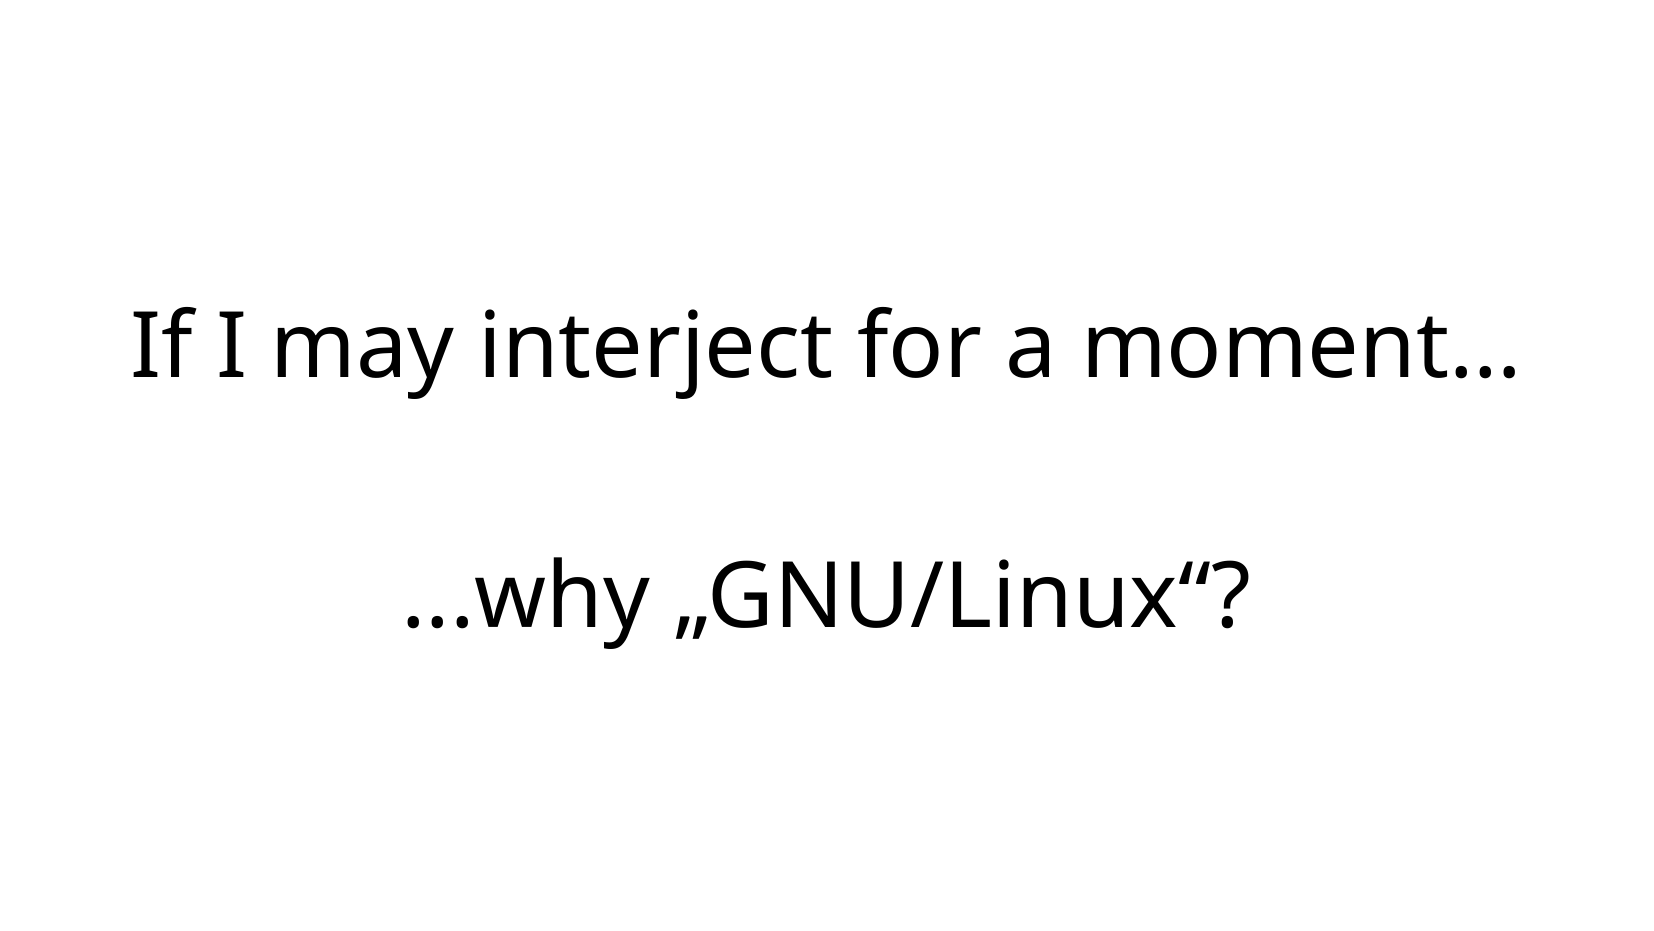

# If I may interject for a moment… ...why „GNU/Linux“?